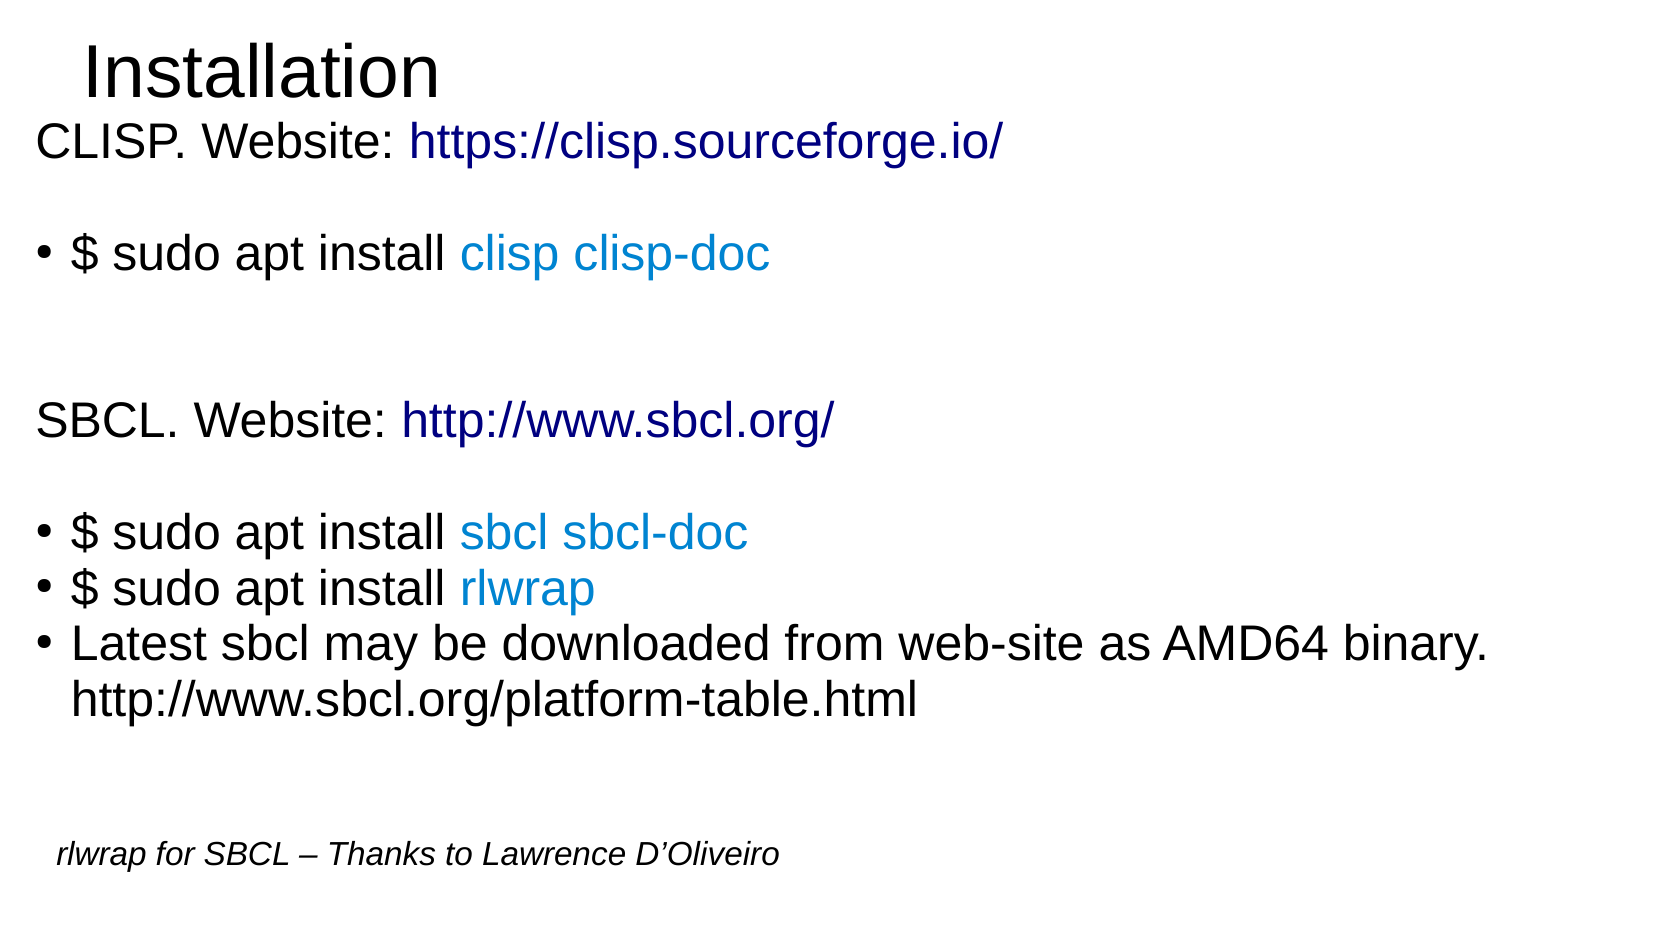

# Installation
CLISP. Website: https://clisp.sourceforge.io/
$ sudo apt install clisp clisp-doc
SBCL. Website: http://www.sbcl.org/
$ sudo apt install sbcl sbcl-doc
$ sudo apt install rlwrap
Latest sbcl may be downloaded from web-site as AMD64 binary.
http://www.sbcl.org/platform-table.html
rlwrap for SBCL – Thanks to Lawrence D’Oliveiro